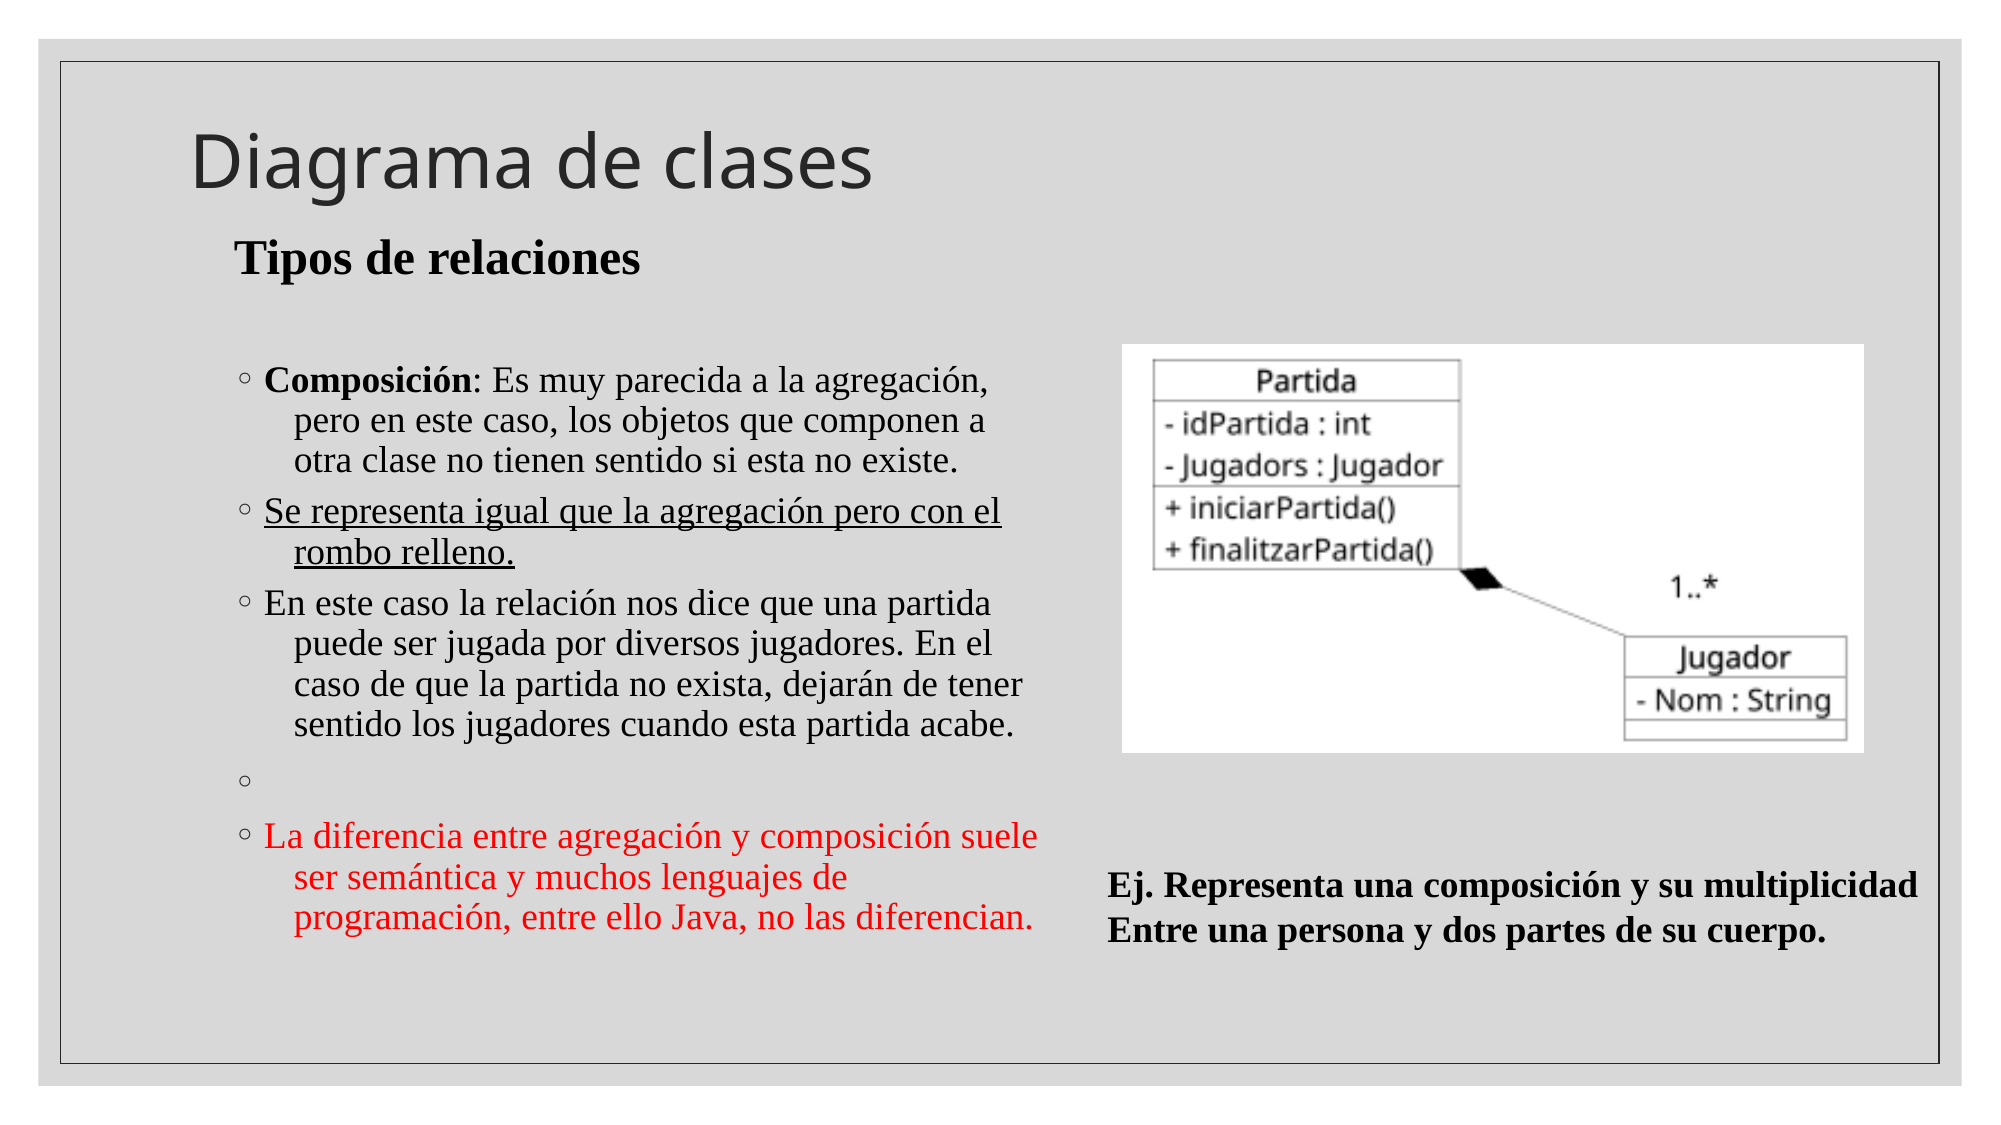

# Diagrama de clases
Tipos de relaciones
Composición: Es muy parecida a la agregación, pero en este caso, los objetos que componen a otra clase no tienen sentido si esta no existe.
Se representa igual que la agregación pero con el rombo relleno.
En este caso la relación nos dice que una partida puede ser jugada por diversos jugadores. En el caso de que la partida no exista, dejarán de tener sentido los jugadores cuando esta partida acabe.
La diferencia entre agregación y composición suele ser semántica y muchos lenguajes de programación, entre ello Java, no las diferencian.
Ej. Representa una composición y su multiplicidad
Entre una persona y dos partes de su cuerpo.